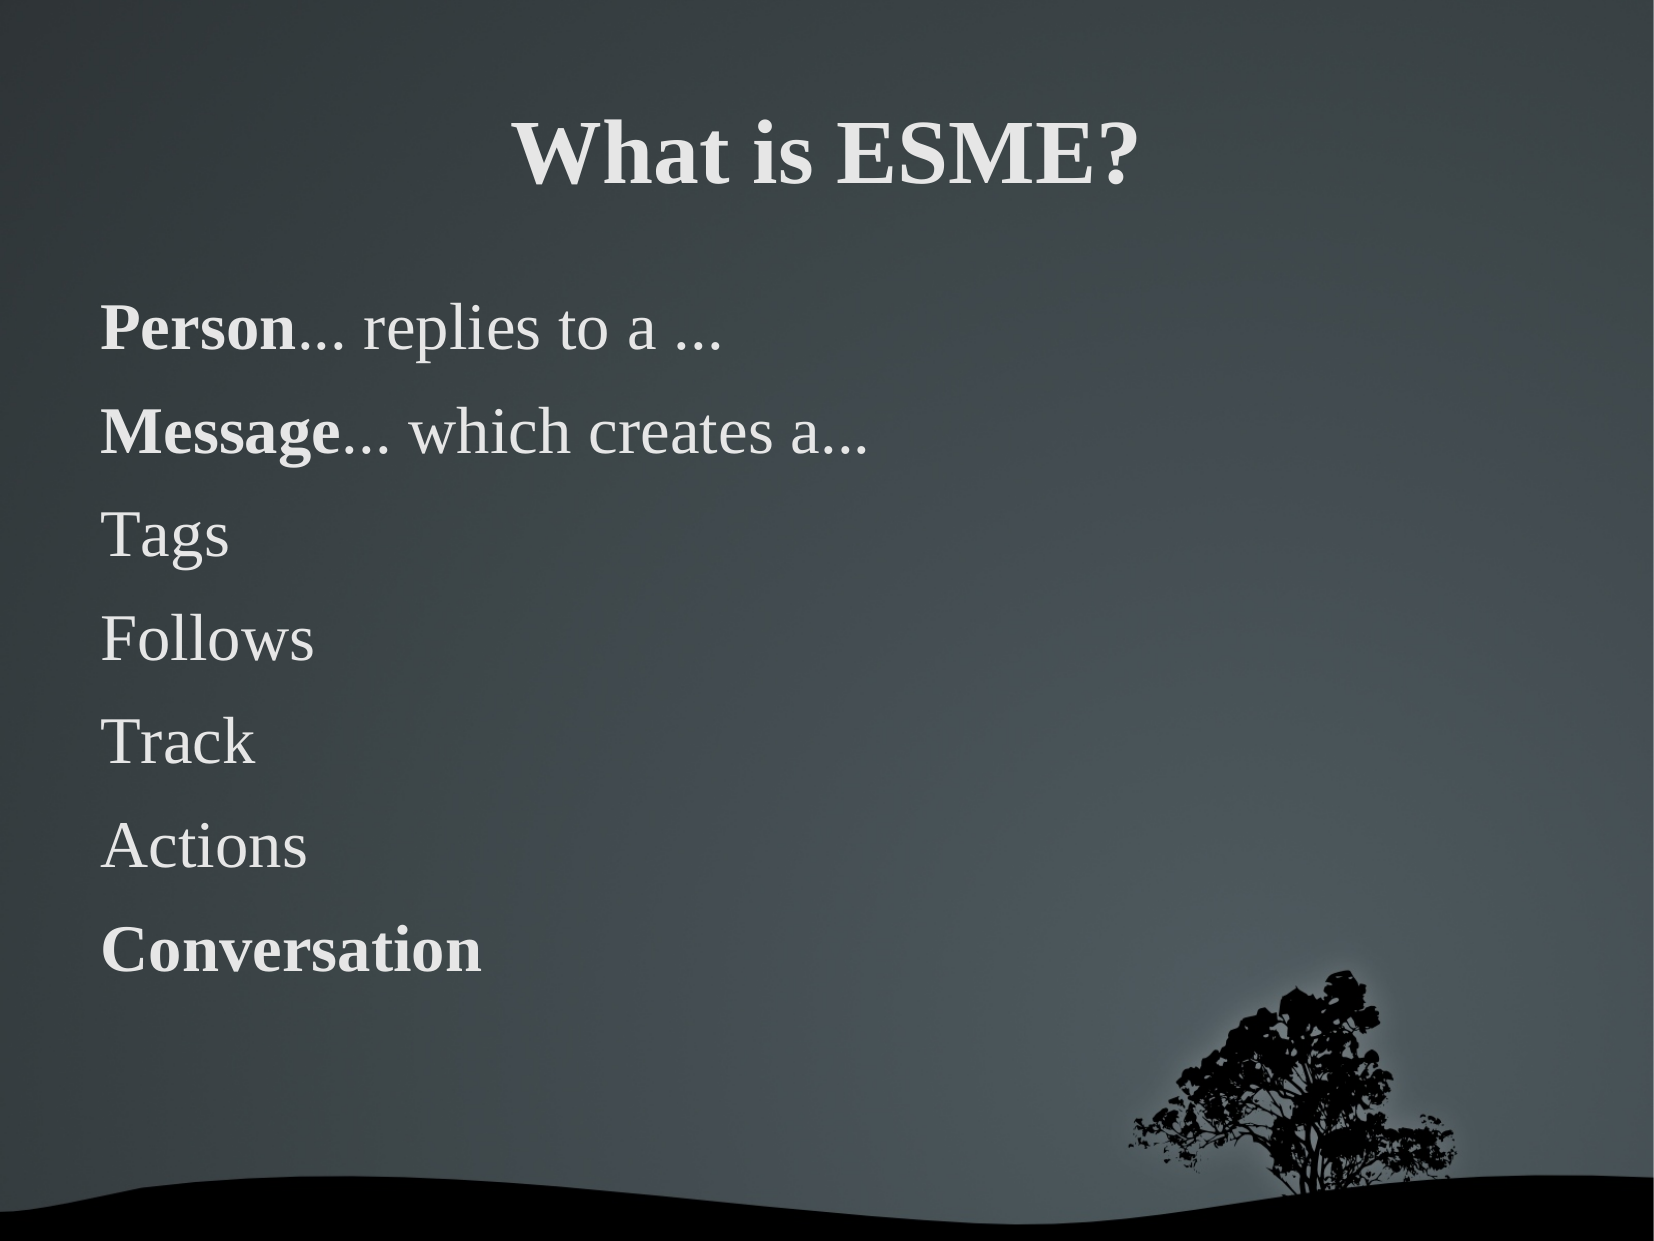

# What is ESME?
Person... replies to a ...
Message... which creates a...
Tags
Follows
Track
Actions
Conversation